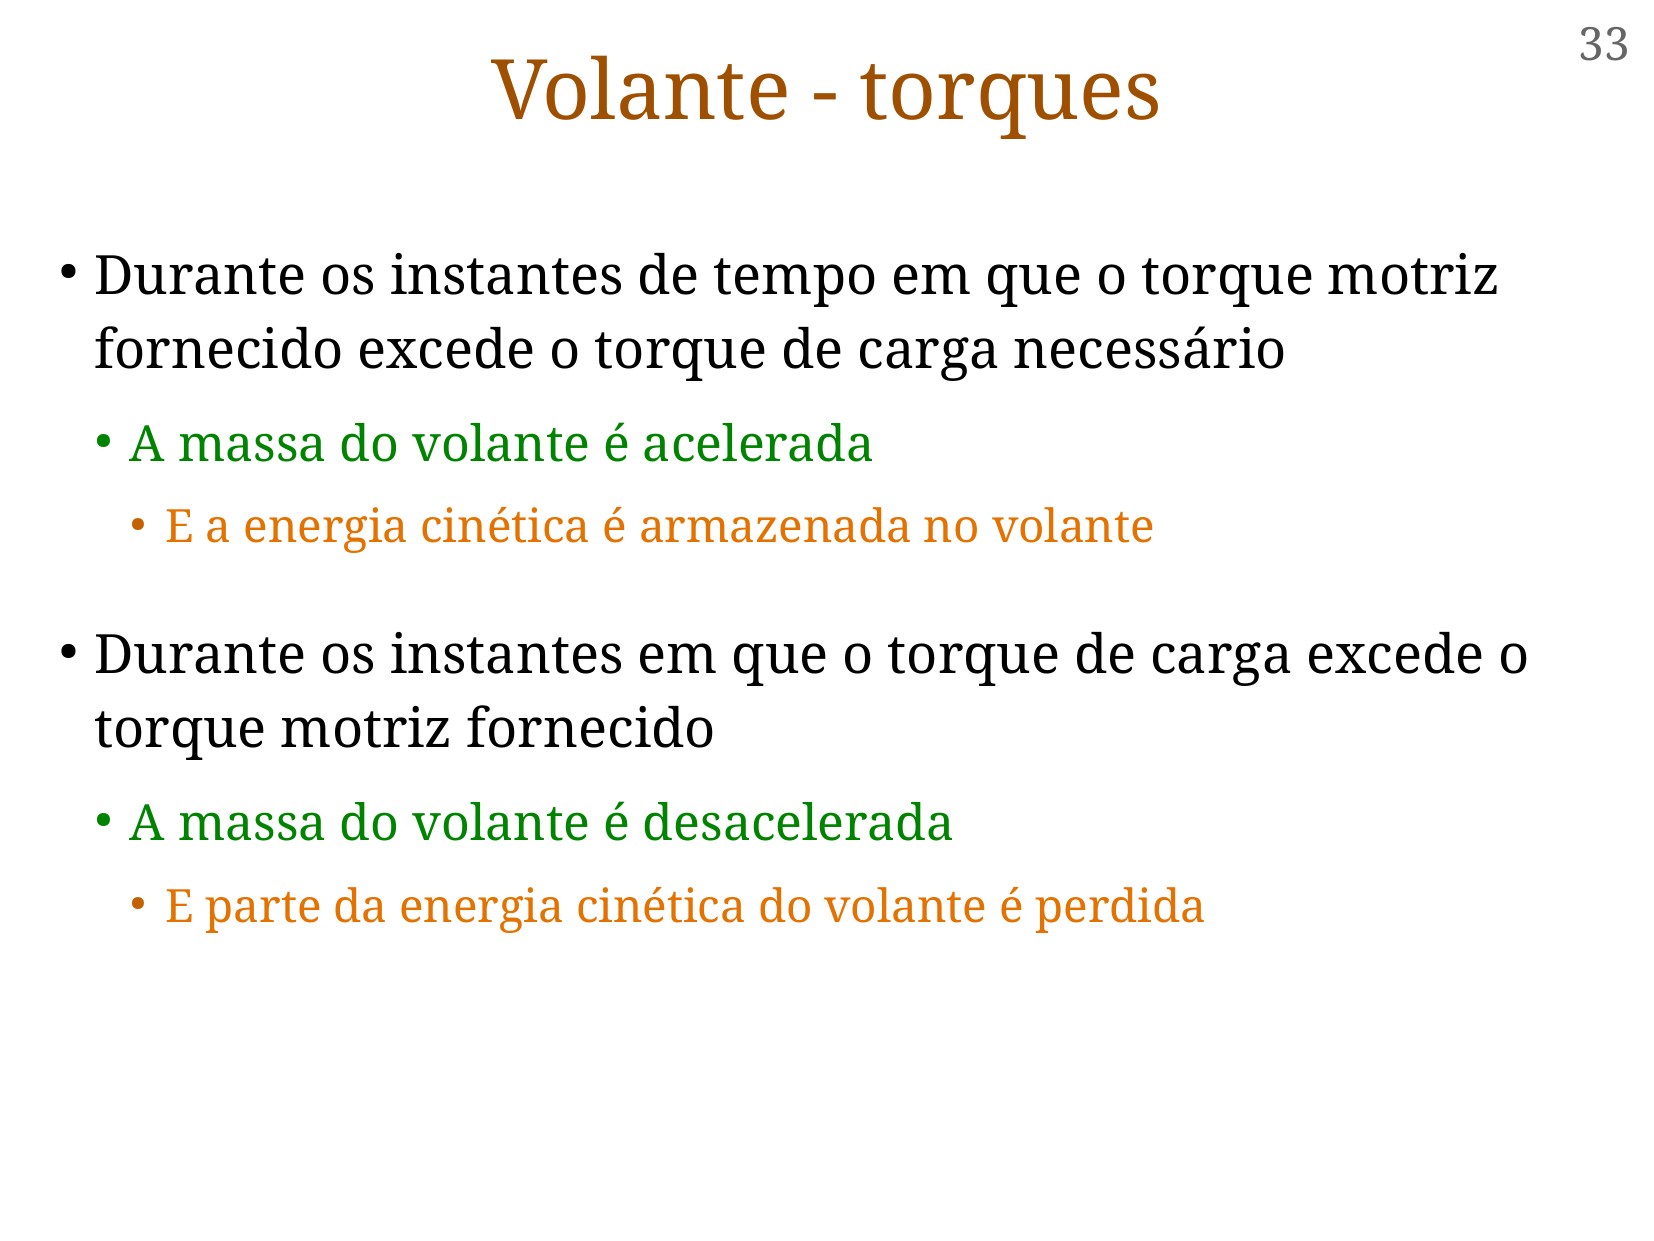

33
# Volante - torques
Durante os instantes de tempo em que o torque motriz fornecido excede o torque de carga necessário
A massa do volante é acelerada
E a energia cinética é armazenada no volante
Durante os instantes em que o torque de carga excede o torque motriz fornecido
A massa do volante é desacelerada
E parte da energia cinética do volante é perdida